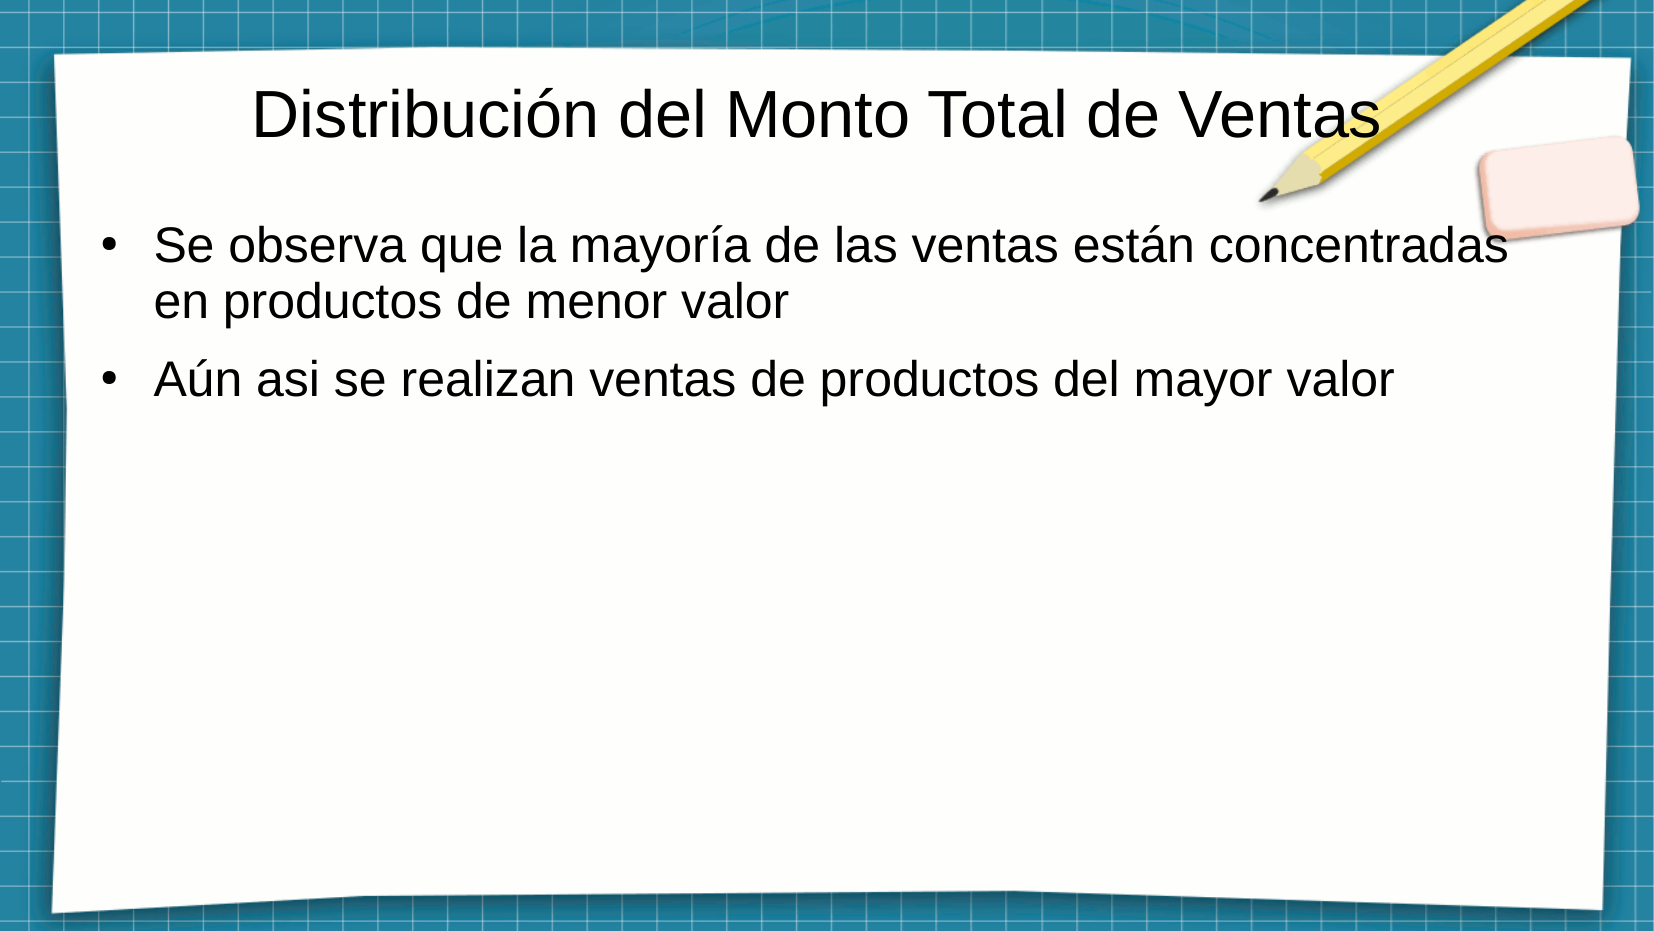

# Distribución del Monto Total de Ventas
Se observa que la mayoría de las ventas están concentradas en productos de menor valor
Aún asi se realizan ventas de productos del mayor valor